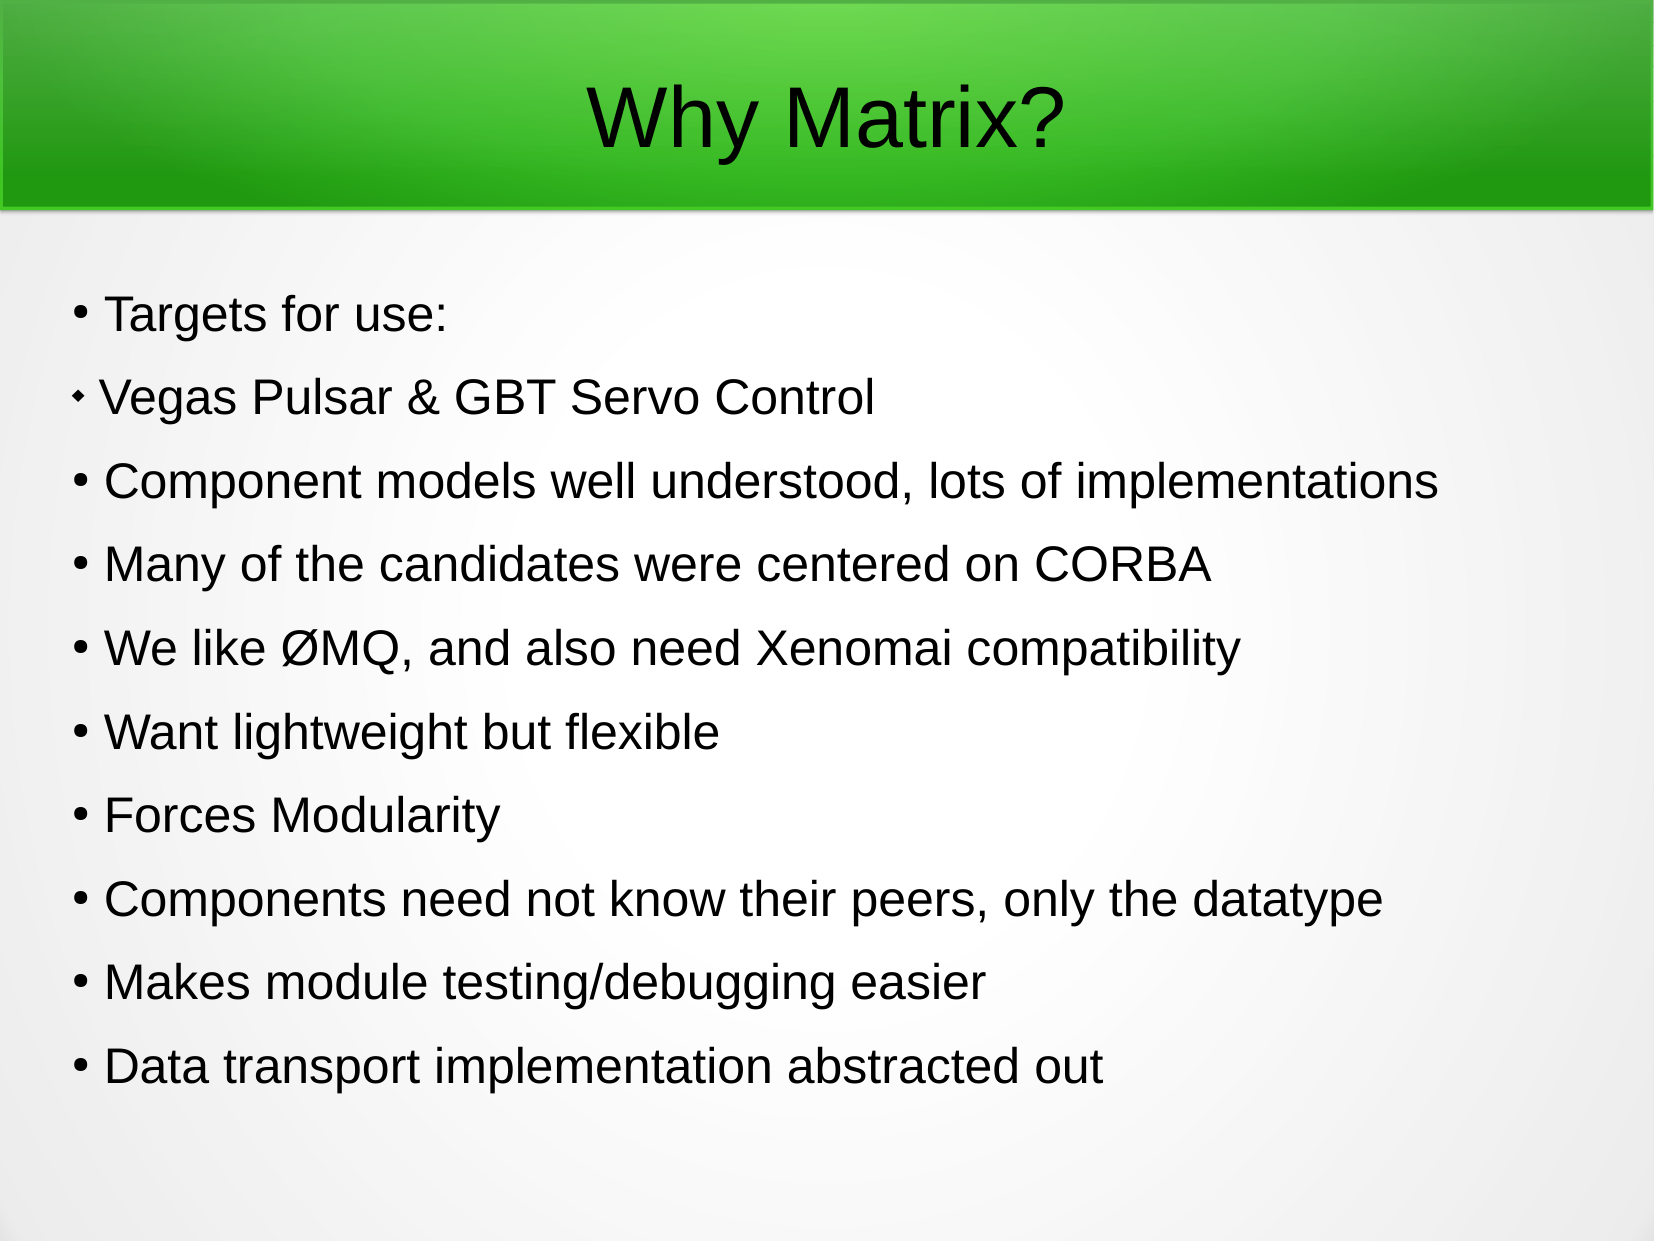

# Why Matrix?
 Targets for use:
 Vegas Pulsar & GBT Servo Control
 Component models well understood, lots of implementations
 Many of the candidates were centered on CORBA
 We like ØMQ, and also need Xenomai compatibility
 Want lightweight but flexible
 Forces Modularity
 Components need not know their peers, only the datatype
 Makes module testing/debugging easier
 Data transport implementation abstracted out